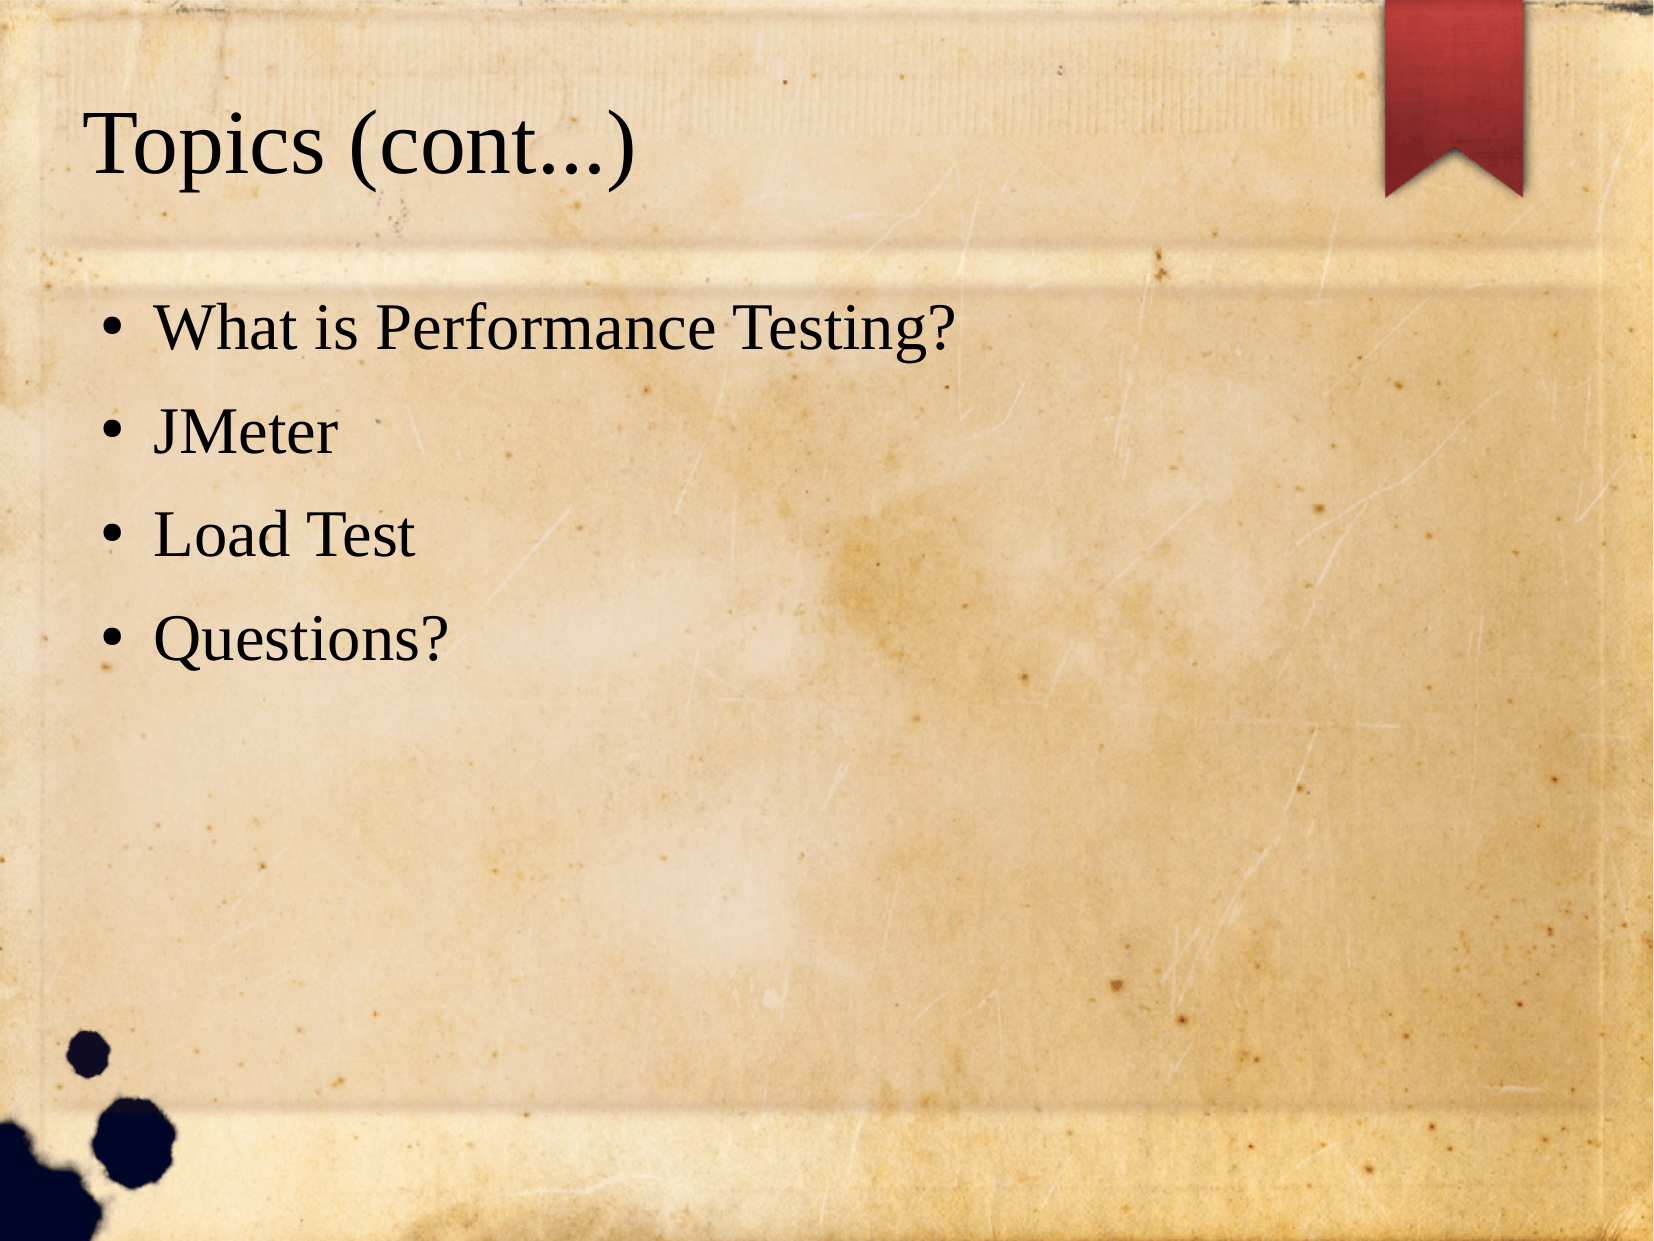

# Topics (cont...)
What is Performance Testing?
JMeter
Load Test
Questions?